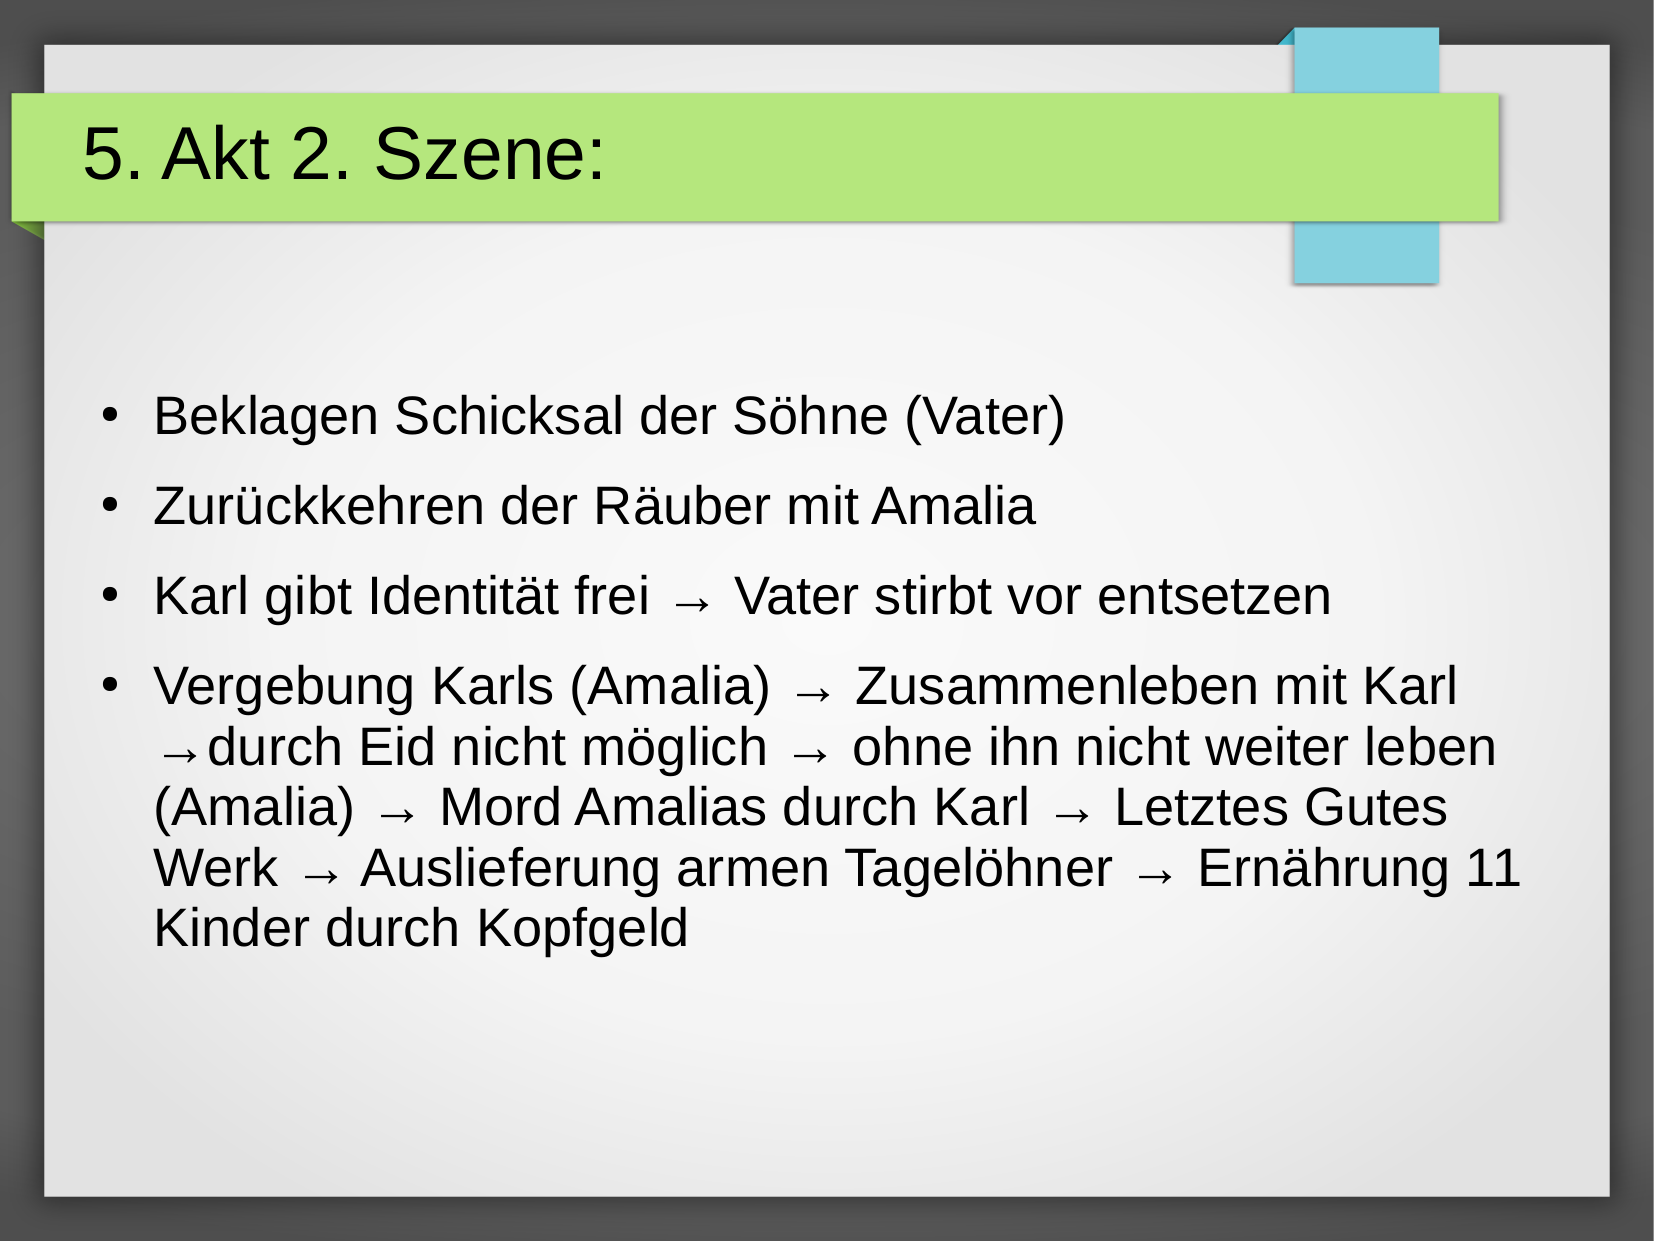

# 5. Akt 2. Szene:
Beklagen Schicksal der Söhne (Vater)
Zurückkehren der Räuber mit Amalia
Karl gibt Identität frei → Vater stirbt vor entsetzen
Vergebung Karls (Amalia) → Zusammenleben mit Karl →durch Eid nicht möglich → ohne ihn nicht weiter leben (Amalia) → Mord Amalias durch Karl → Letztes Gutes Werk → Auslieferung armen Tagelöhner → Ernährung 11 Kinder durch Kopfgeld